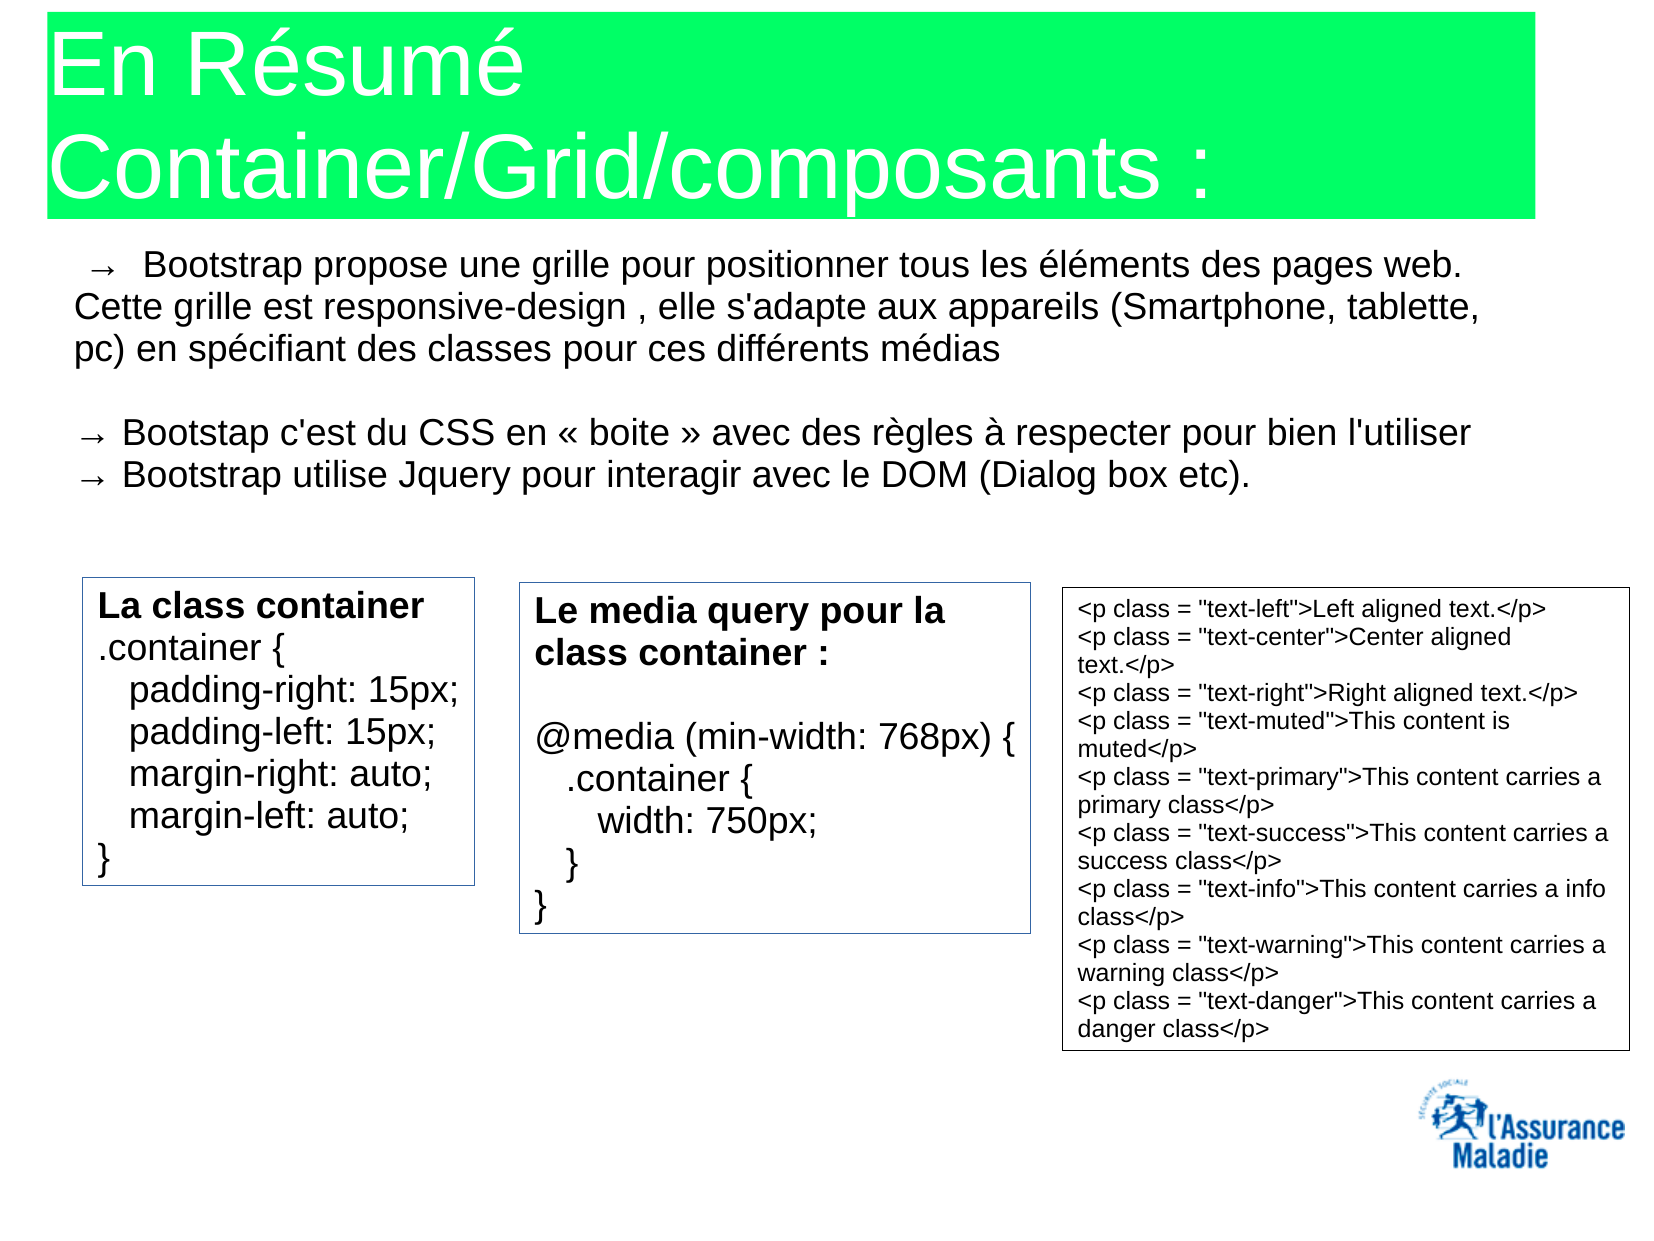

# En Résumé Container/Grid/composants :
 → Bootstrap propose une grille pour positionner tous les éléments des pages web.
Cette grille est responsive-design , elle s'adapte aux appareils (Smartphone, tablette, pc) en spécifiant des classes pour ces différents médias
→ Bootstap c'est du CSS en « boite » avec des règles à respecter pour bien l'utiliser
→ Bootstrap utilise Jquery pour interagir avec le DOM (Dialog box etc).
La class container
.container {
 padding-right: 15px;
 padding-left: 15px;
 margin-right: auto;
 margin-left: auto;
}
Le media query pour la class container :
@media (min-width: 768px) {
 .container {
 width: 750px;
 }
}
<p class = "text-left">Left aligned text.</p>
<p class = "text-center">Center aligned text.</p>
<p class = "text-right">Right aligned text.</p>
<p class = "text-muted">This content is muted</p>
<p class = "text-primary">This content carries a primary class</p>
<p class = "text-success">This content carries a success class</p>
<p class = "text-info">This content carries a info class</p>
<p class = "text-warning">This content carries a warning class</p>
<p class = "text-danger">This content carries a danger class</p>